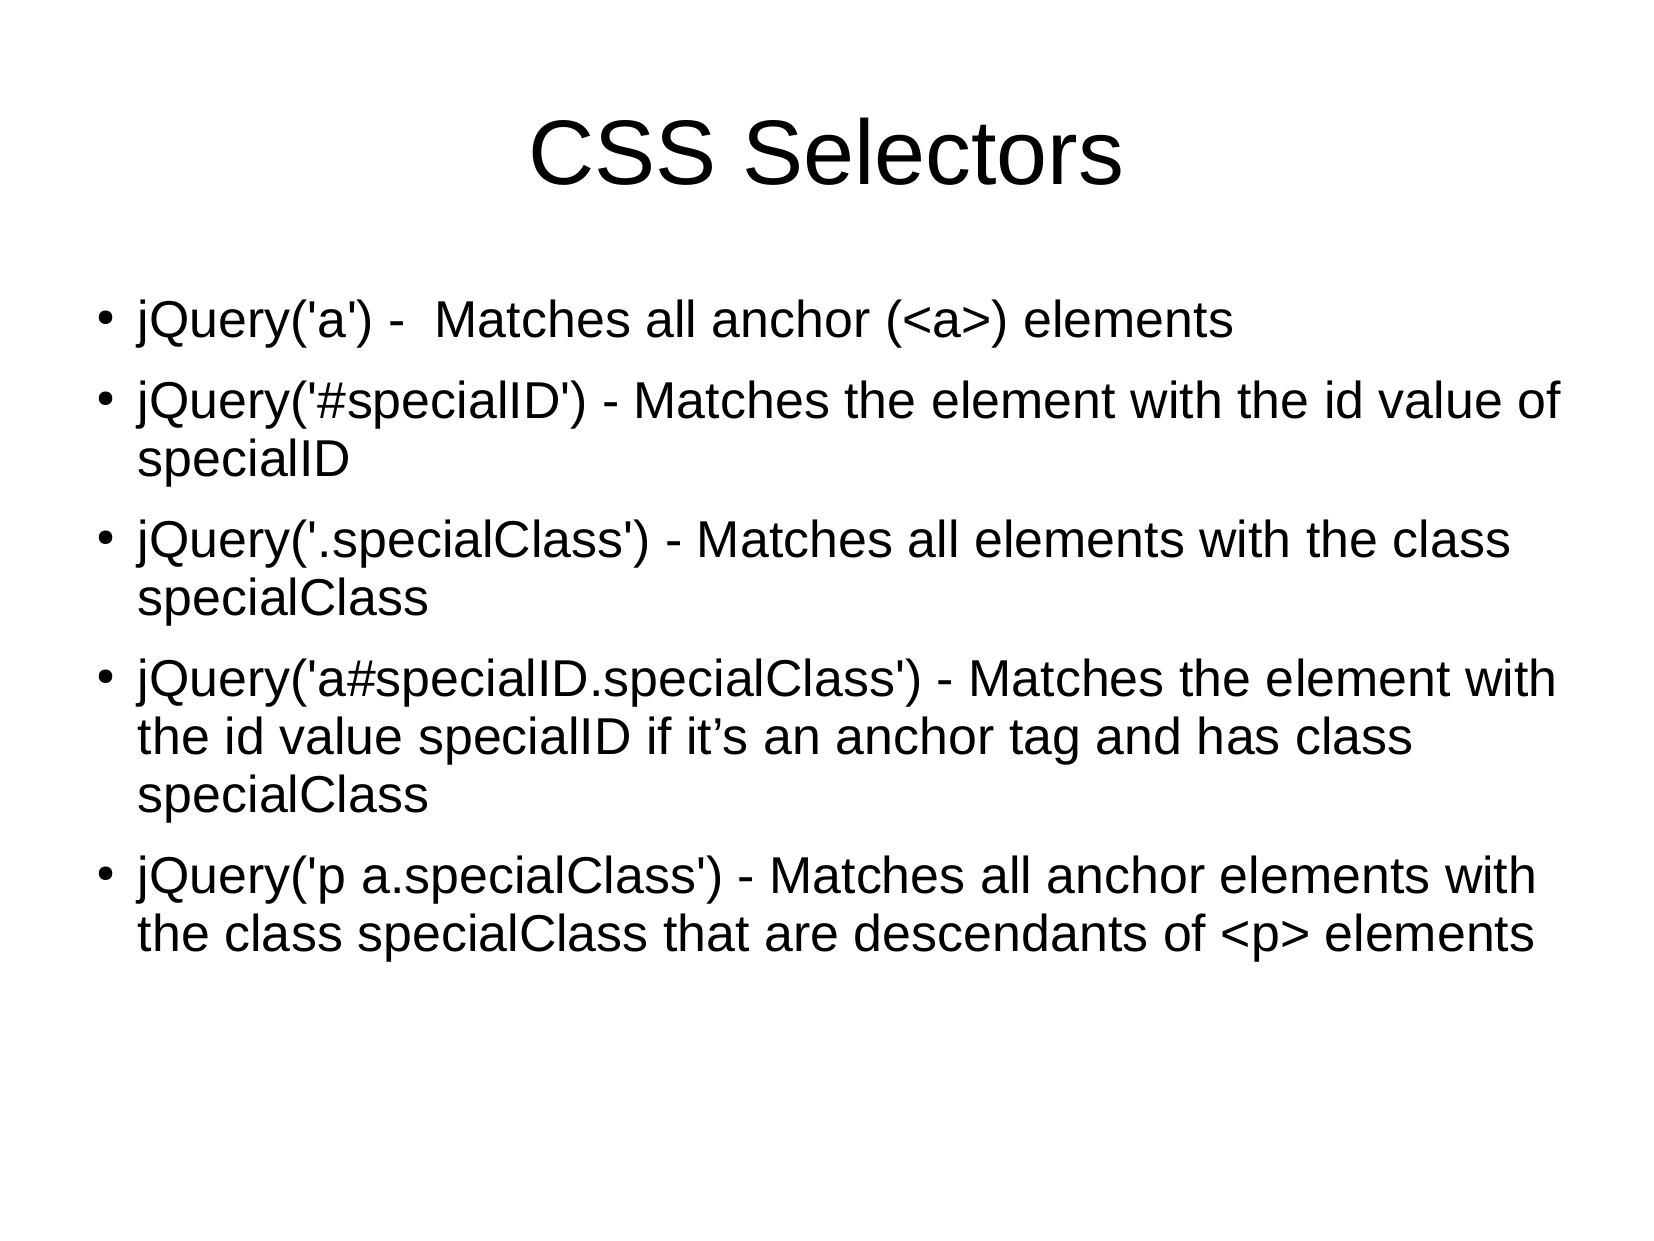

# CSS Selectors
jQuery('a') - Matches all anchor (<a>) elements
jQuery('#specialID') - Matches the element with the id value of specialID
jQuery('.specialClass') - Matches all elements with the class specialClass
jQuery('a#specialID.specialClass') - Matches the element with the id value specialID if it’s an anchor tag and has class specialClass
jQuery('p a.specialClass') - Matches all anchor elements with the class specialClass that are descendants of <p> elements